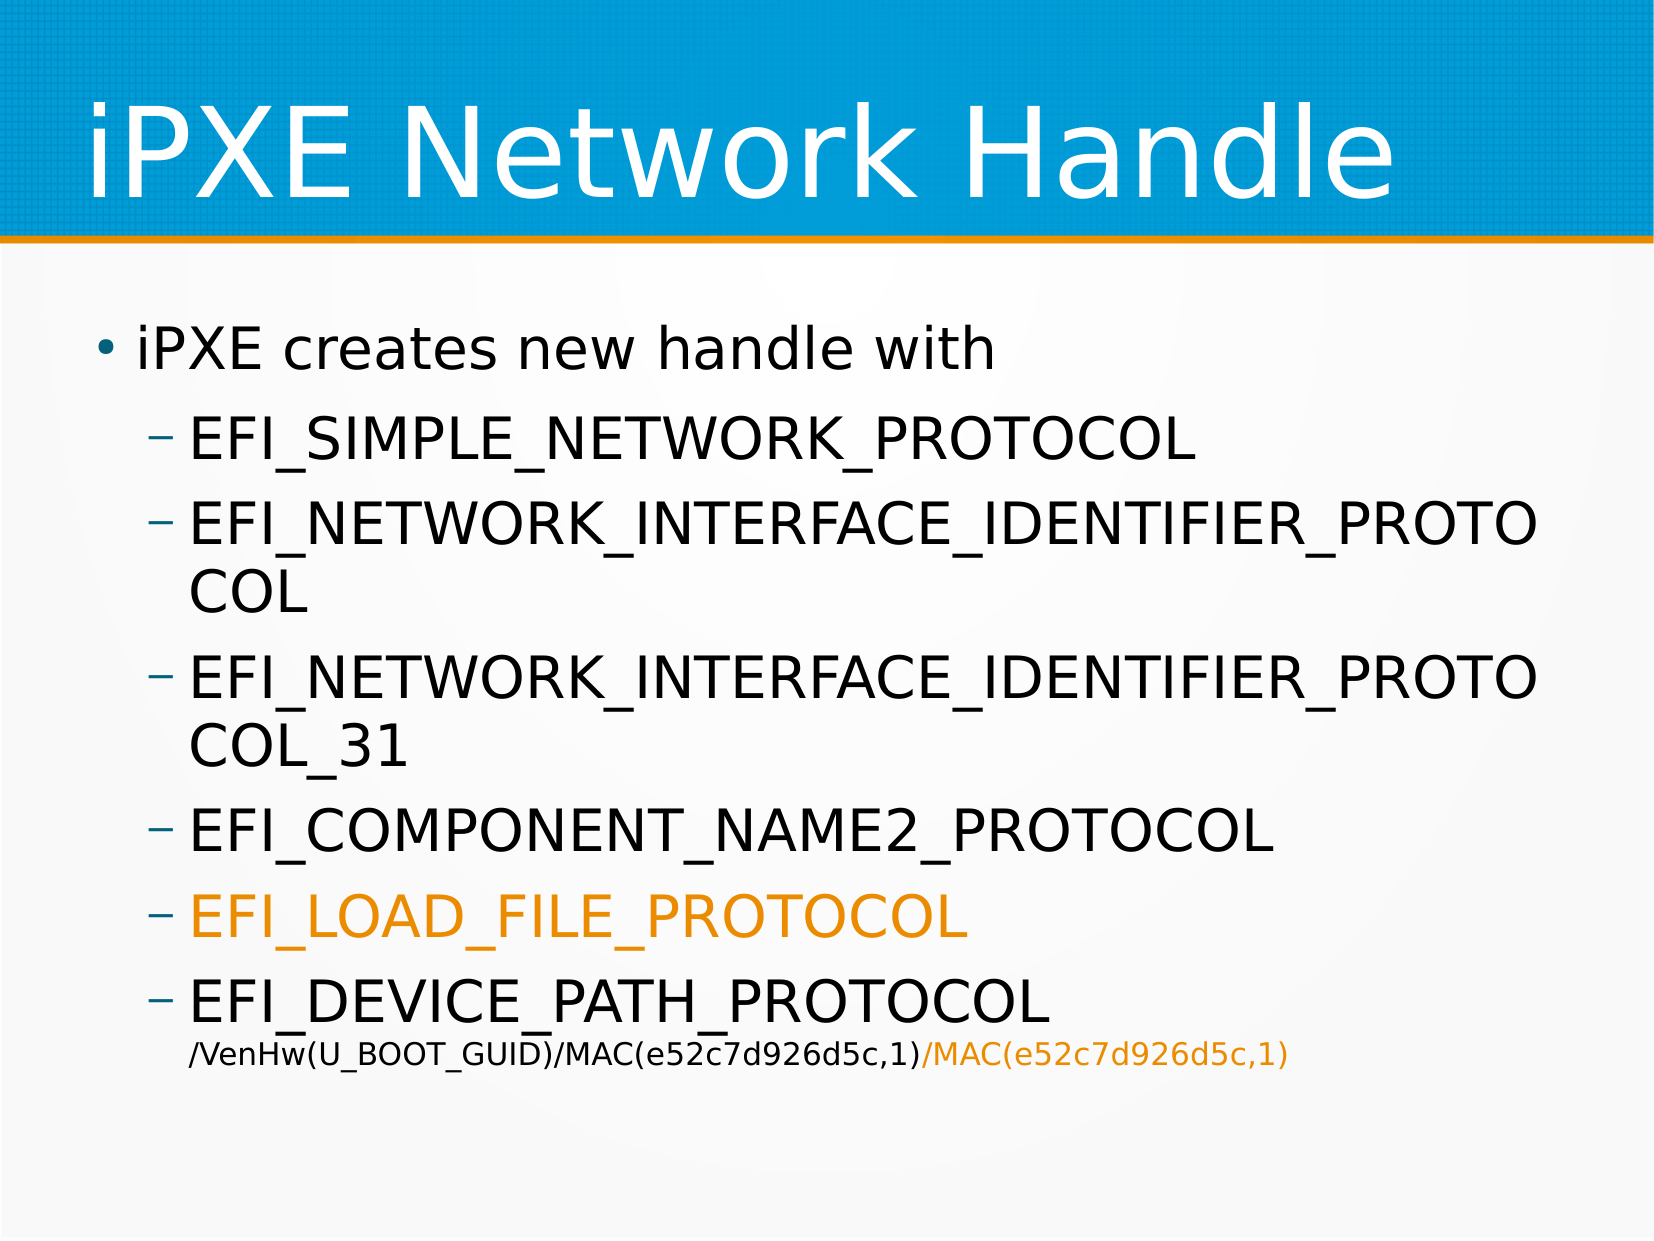

# iPXE Network Handle
iPXE creates new handle with
EFI_SIMPLE_NETWORK_PROTOCOL
EFI_NETWORK_INTERFACE_IDENTIFIER_PROTOCOL
EFI_NETWORK_INTERFACE_IDENTIFIER_PROTOCOL_31
EFI_COMPONENT_NAME2_PROTOCOL
EFI_LOAD_FILE_PROTOCOL
EFI_DEVICE_PATH_PROTOCOL
/VenHw(U_BOOT_GUID)/MAC(e52c7d926d5c,1)/MAC(e52c7d926d5c,1)